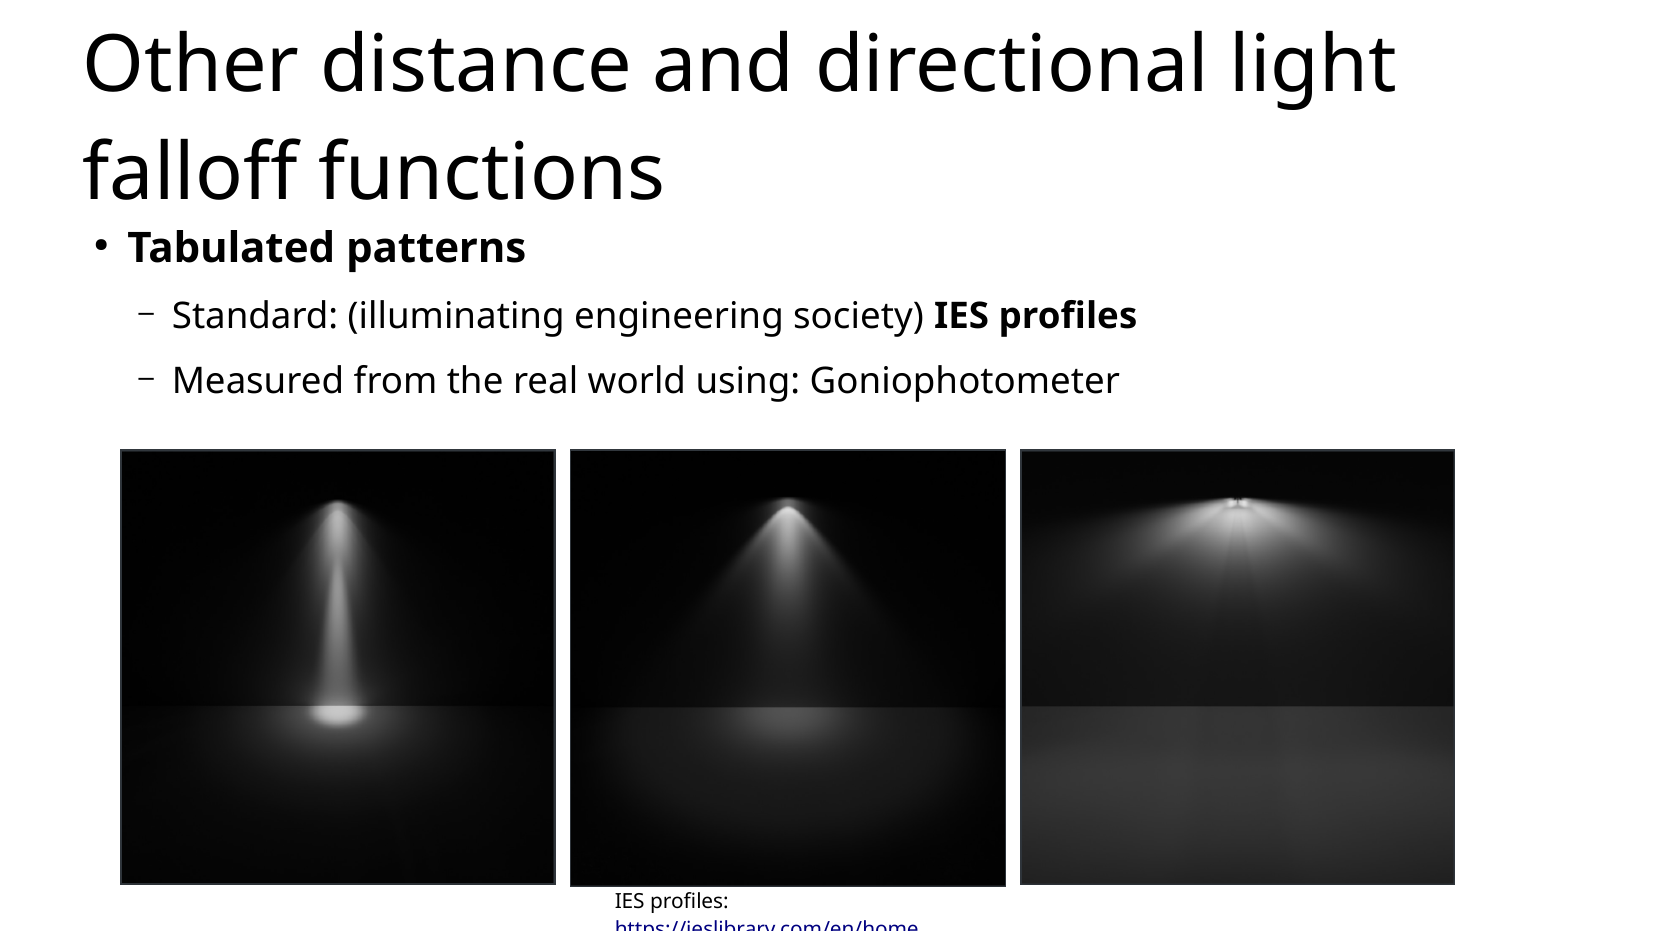

# Other distance and directional light falloff functions
Tabulated patterns
Standard: (illuminating engineering society) IES profiles
Measured from the real world using: Goniophotometer
IES profiles: https://ieslibrary.com/en/home